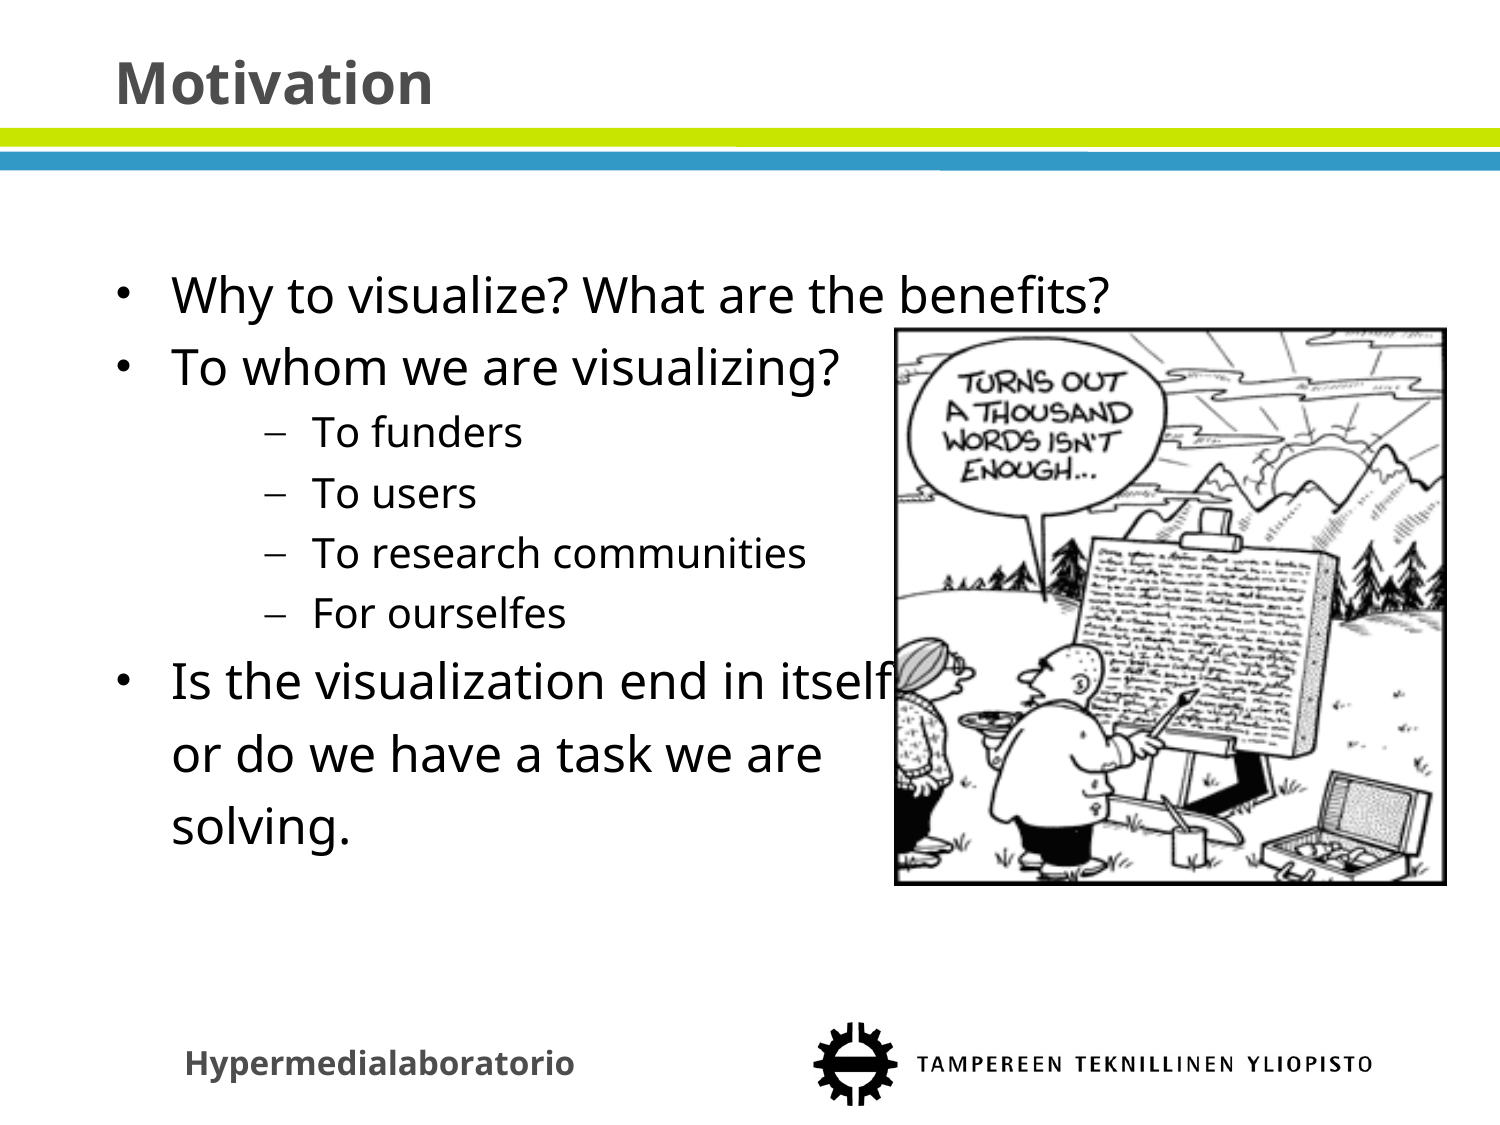

# Motivation
Why to visualize? What are the benefits?
To whom we are visualizing?
To funders
To users
To research communities
For ourselfes
Is the visualization end in itself?
or do we have a task we are
solving.